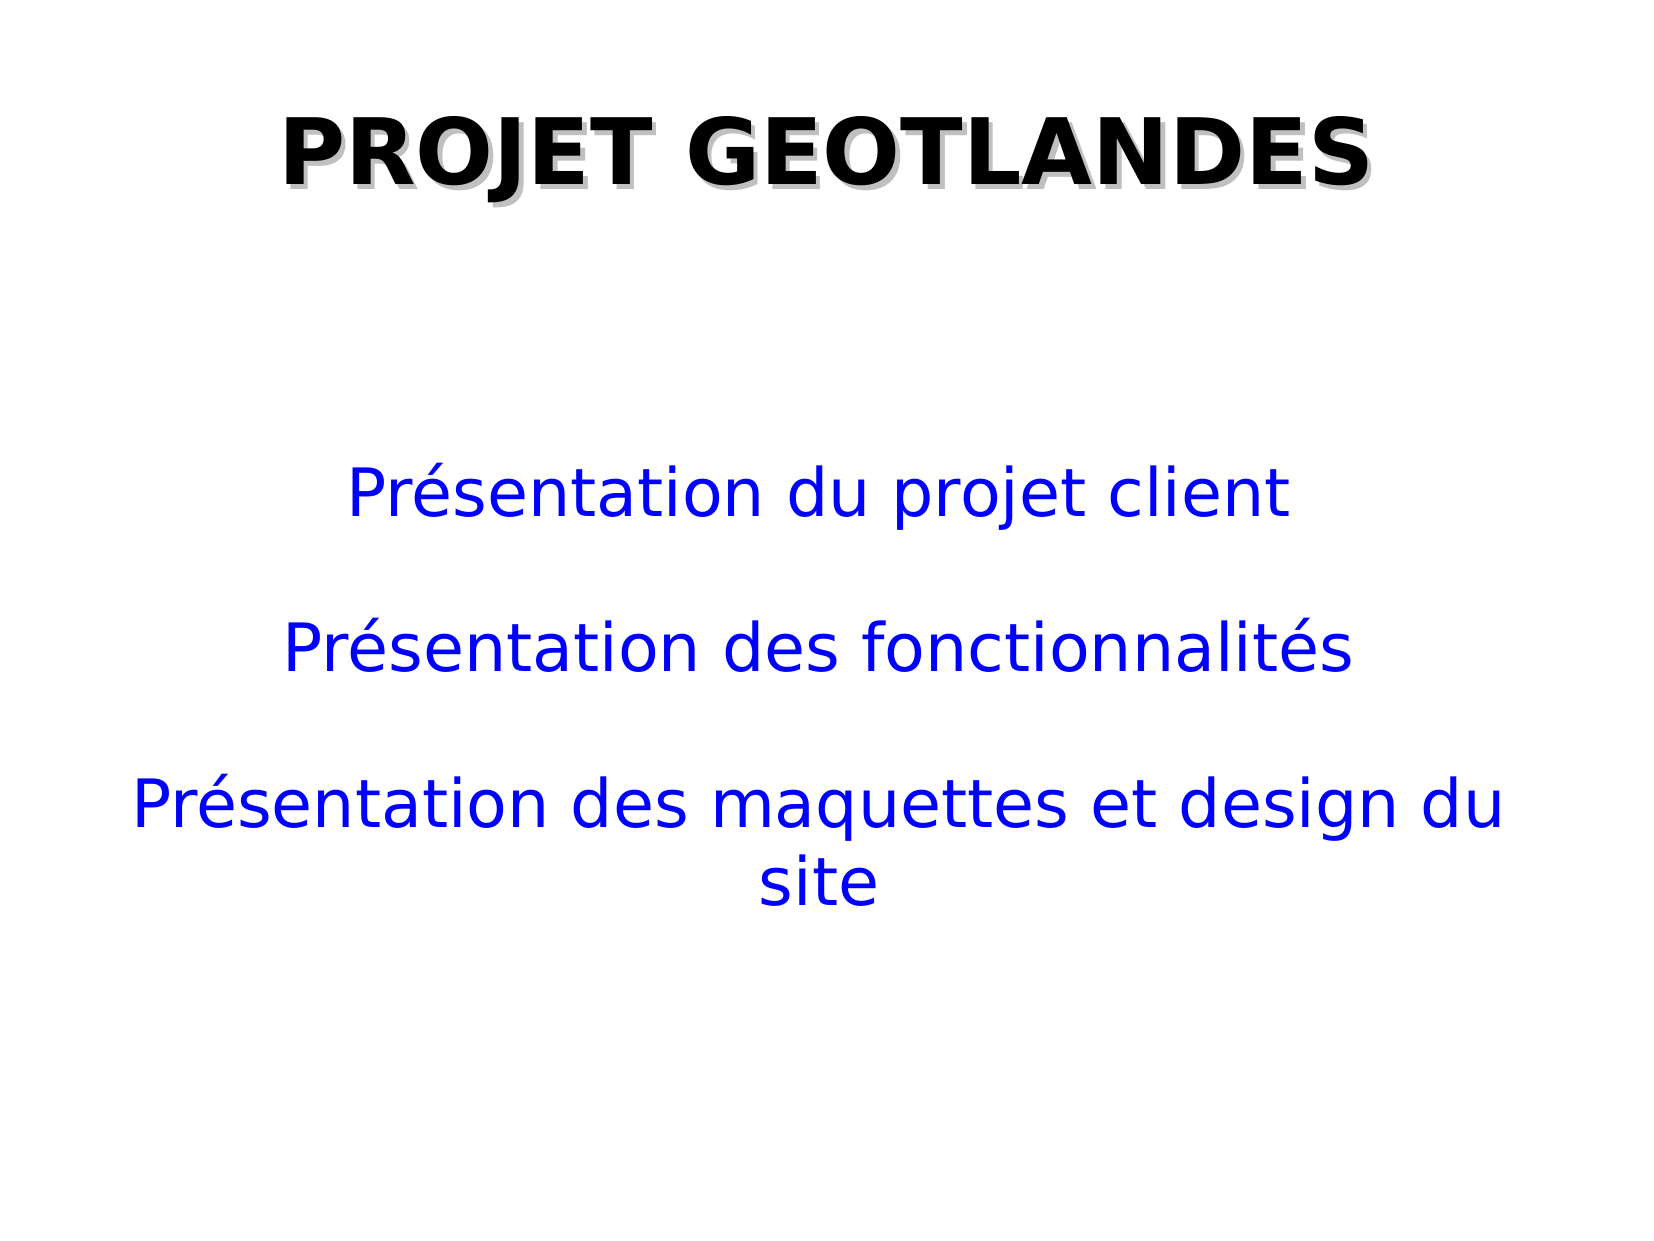

# PROJET GEOTLANDES
Présentation du projet client
Présentation des fonctionnalités
Présentation des maquettes et design du site